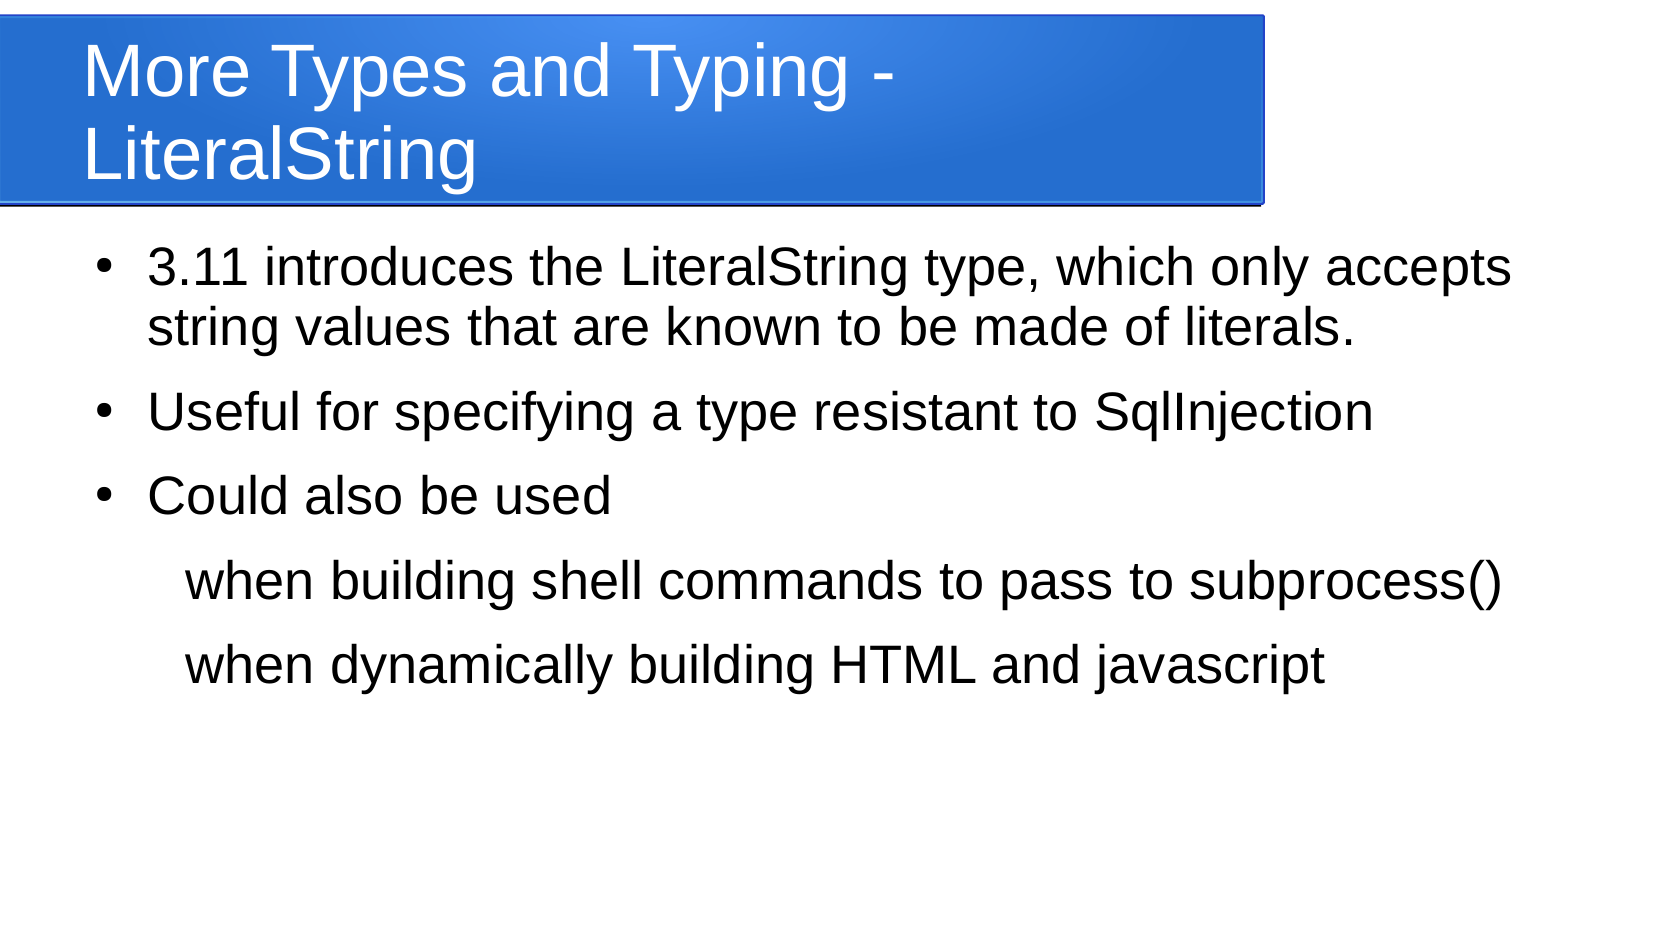

# More Types and Typing - LiteralString
3.11 introduces the LiteralString type, which only accepts string values that are known to be made of literals.
Useful for specifying a type resistant to SqlInjection
Could also be used
when building shell commands to pass to subprocess()
when dynamically building HTML and javascript